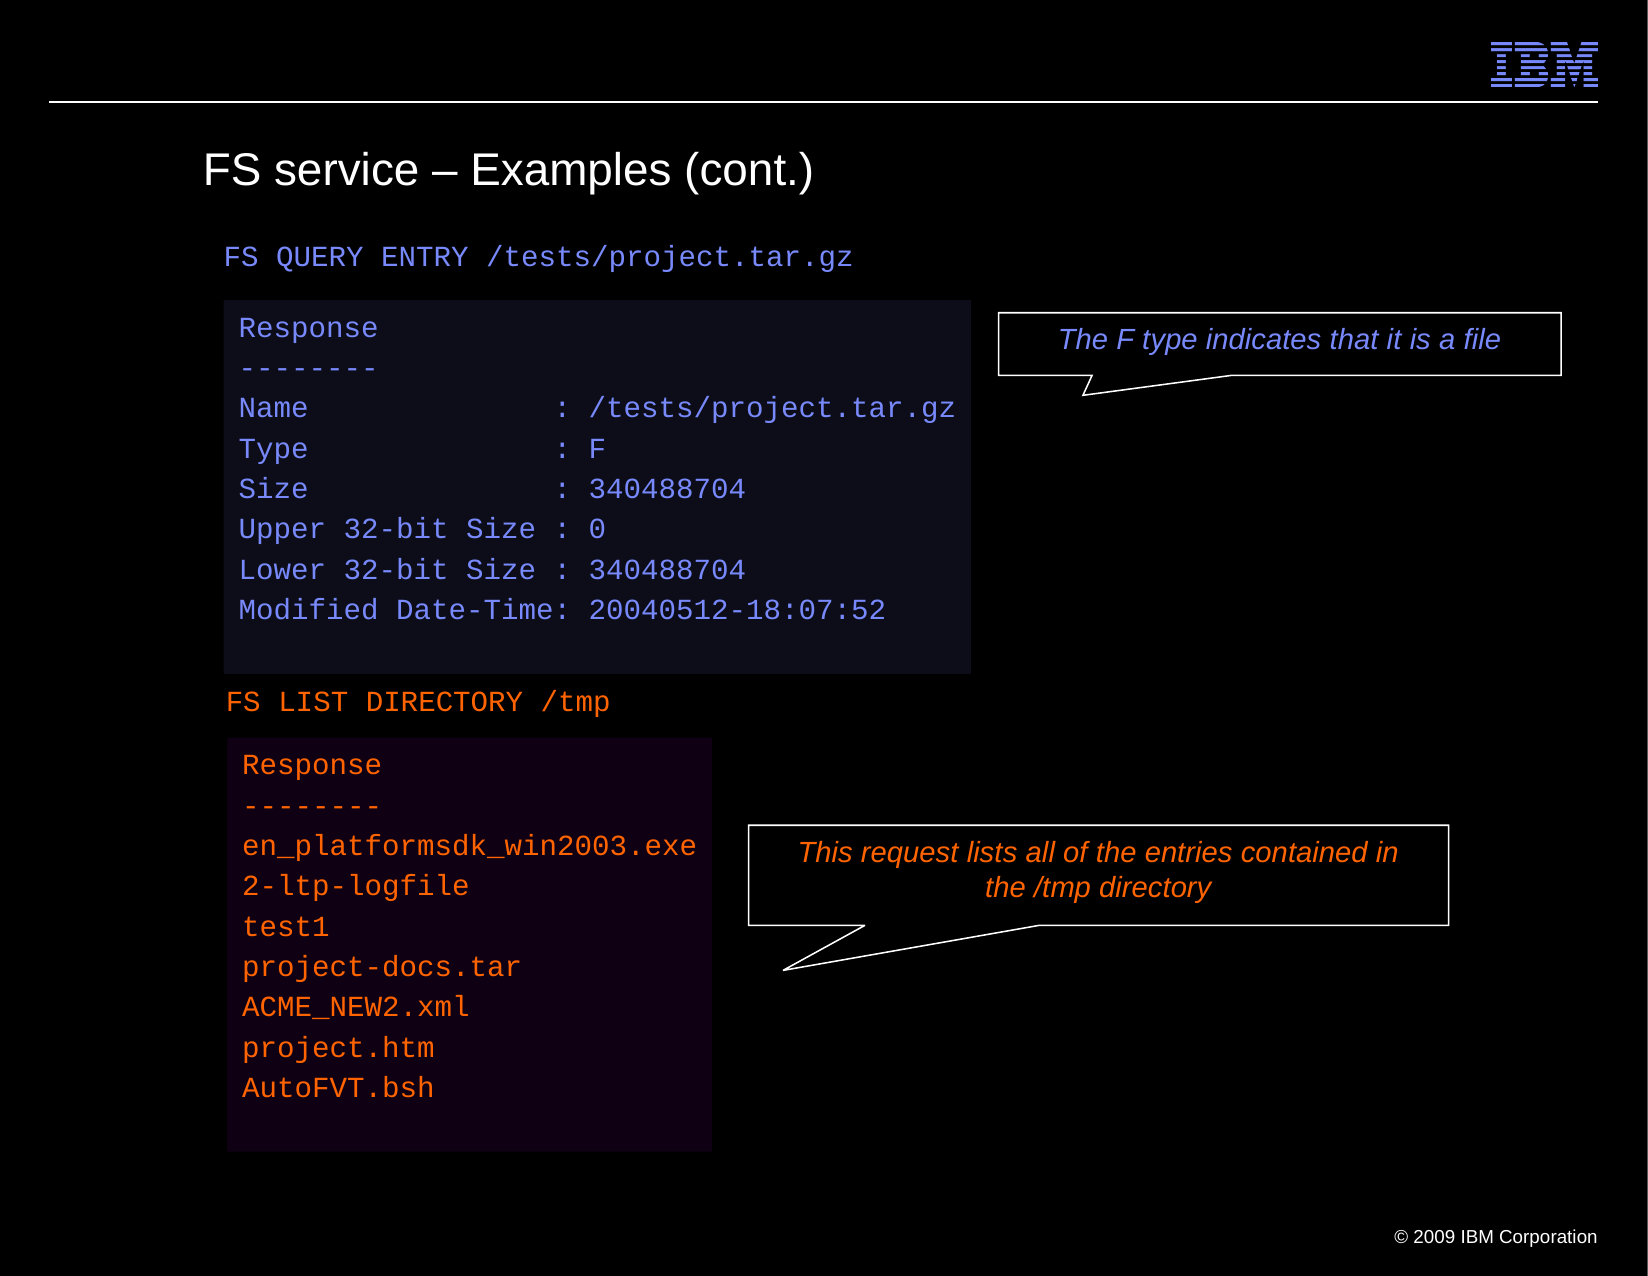

# FS service – Examples (cont.)
FS QUERY ENTRY /tests/project.tar.gz
Response
--------
Name : /tests/project.tar.gz
Type : F
Size : 340488704
Upper 32-bit Size : 0
Lower 32-bit Size : 340488704
Modified Date-Time: 20040512-18:07:52
The F type indicates that it is a file
FS LIST DIRECTORY /tmp
Response
--------
en_platformsdk_win2003.exe
2-ltp-logfile
test1
project-docs.tar
ACME_NEW2.xml
project.htm
AutoFVT.bsh
This request lists all of the entries contained in the /tmp directory